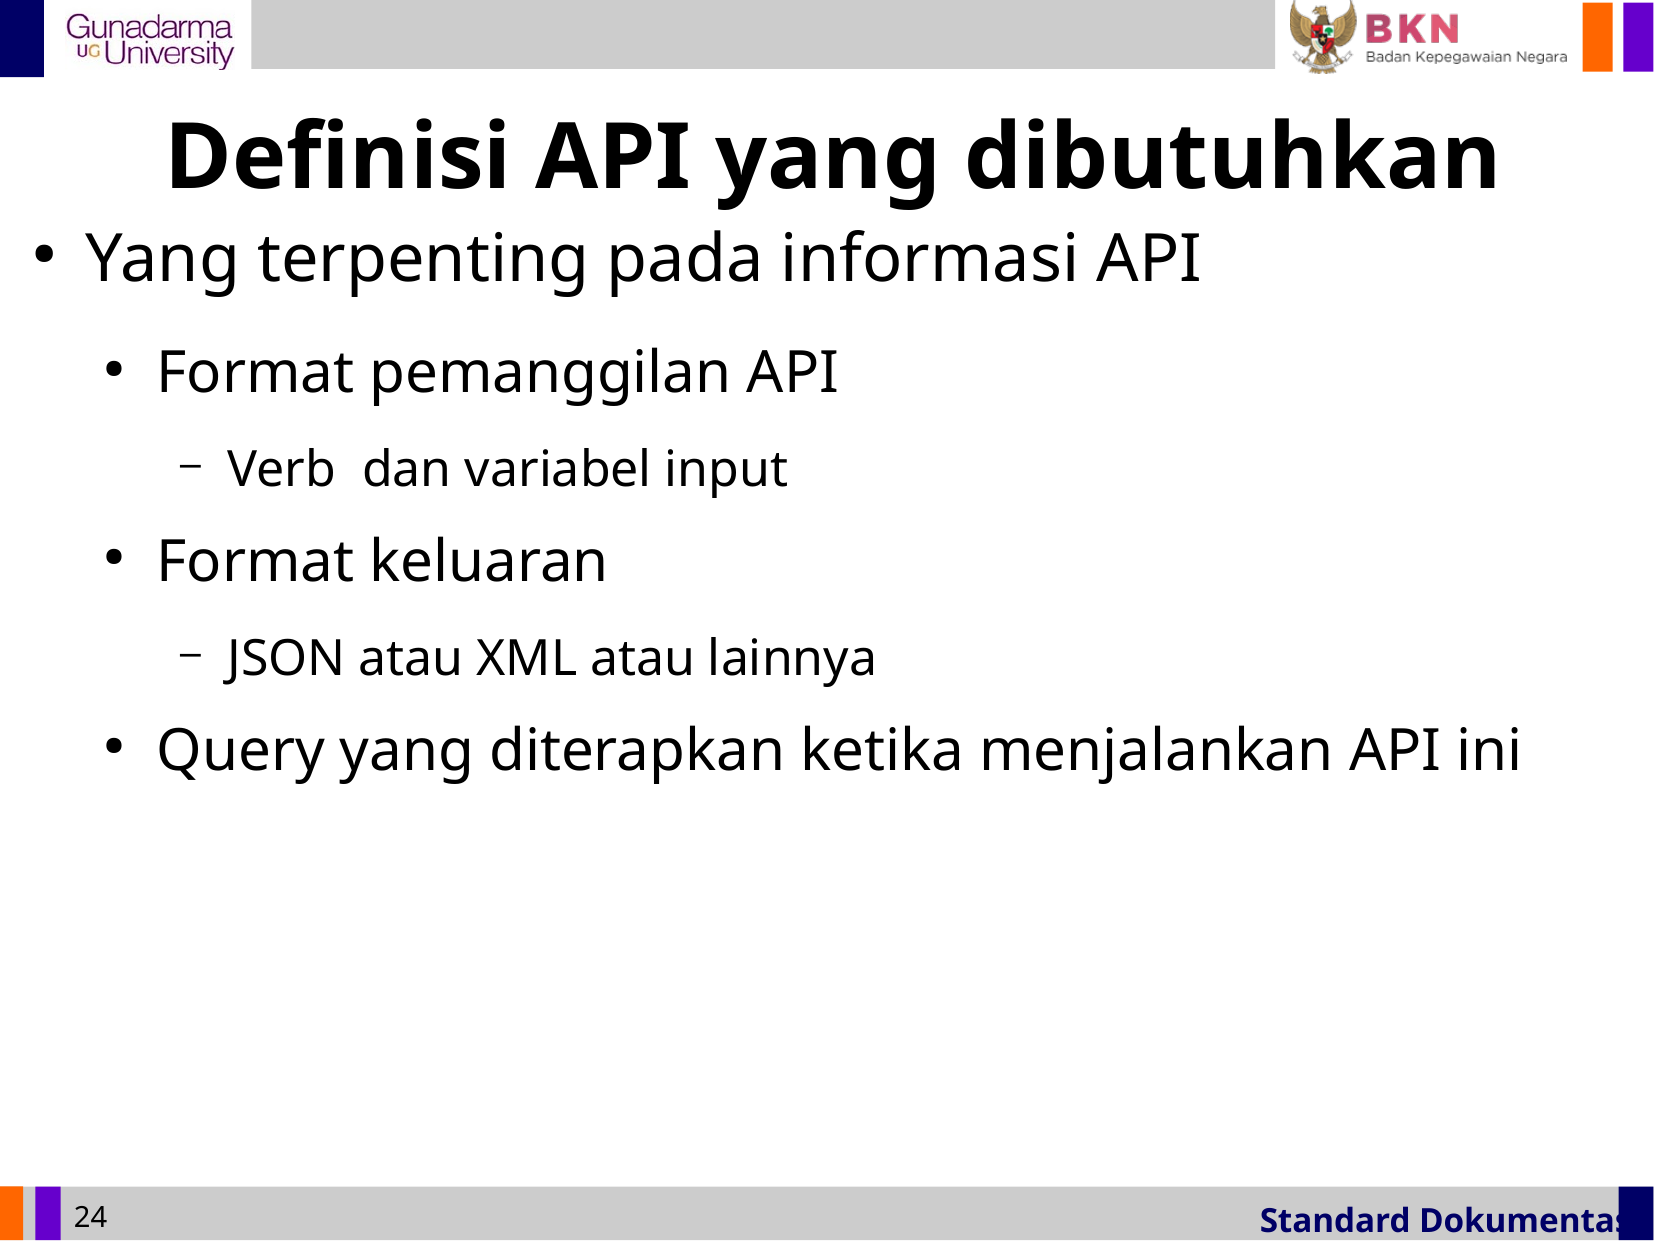

# Definisi API yang dibutuhkan
Yang terpenting pada informasi API
Format pemanggilan API
Verb dan variabel input
Format keluaran
JSON atau XML atau lainnya
Query yang diterapkan ketika menjalankan API ini